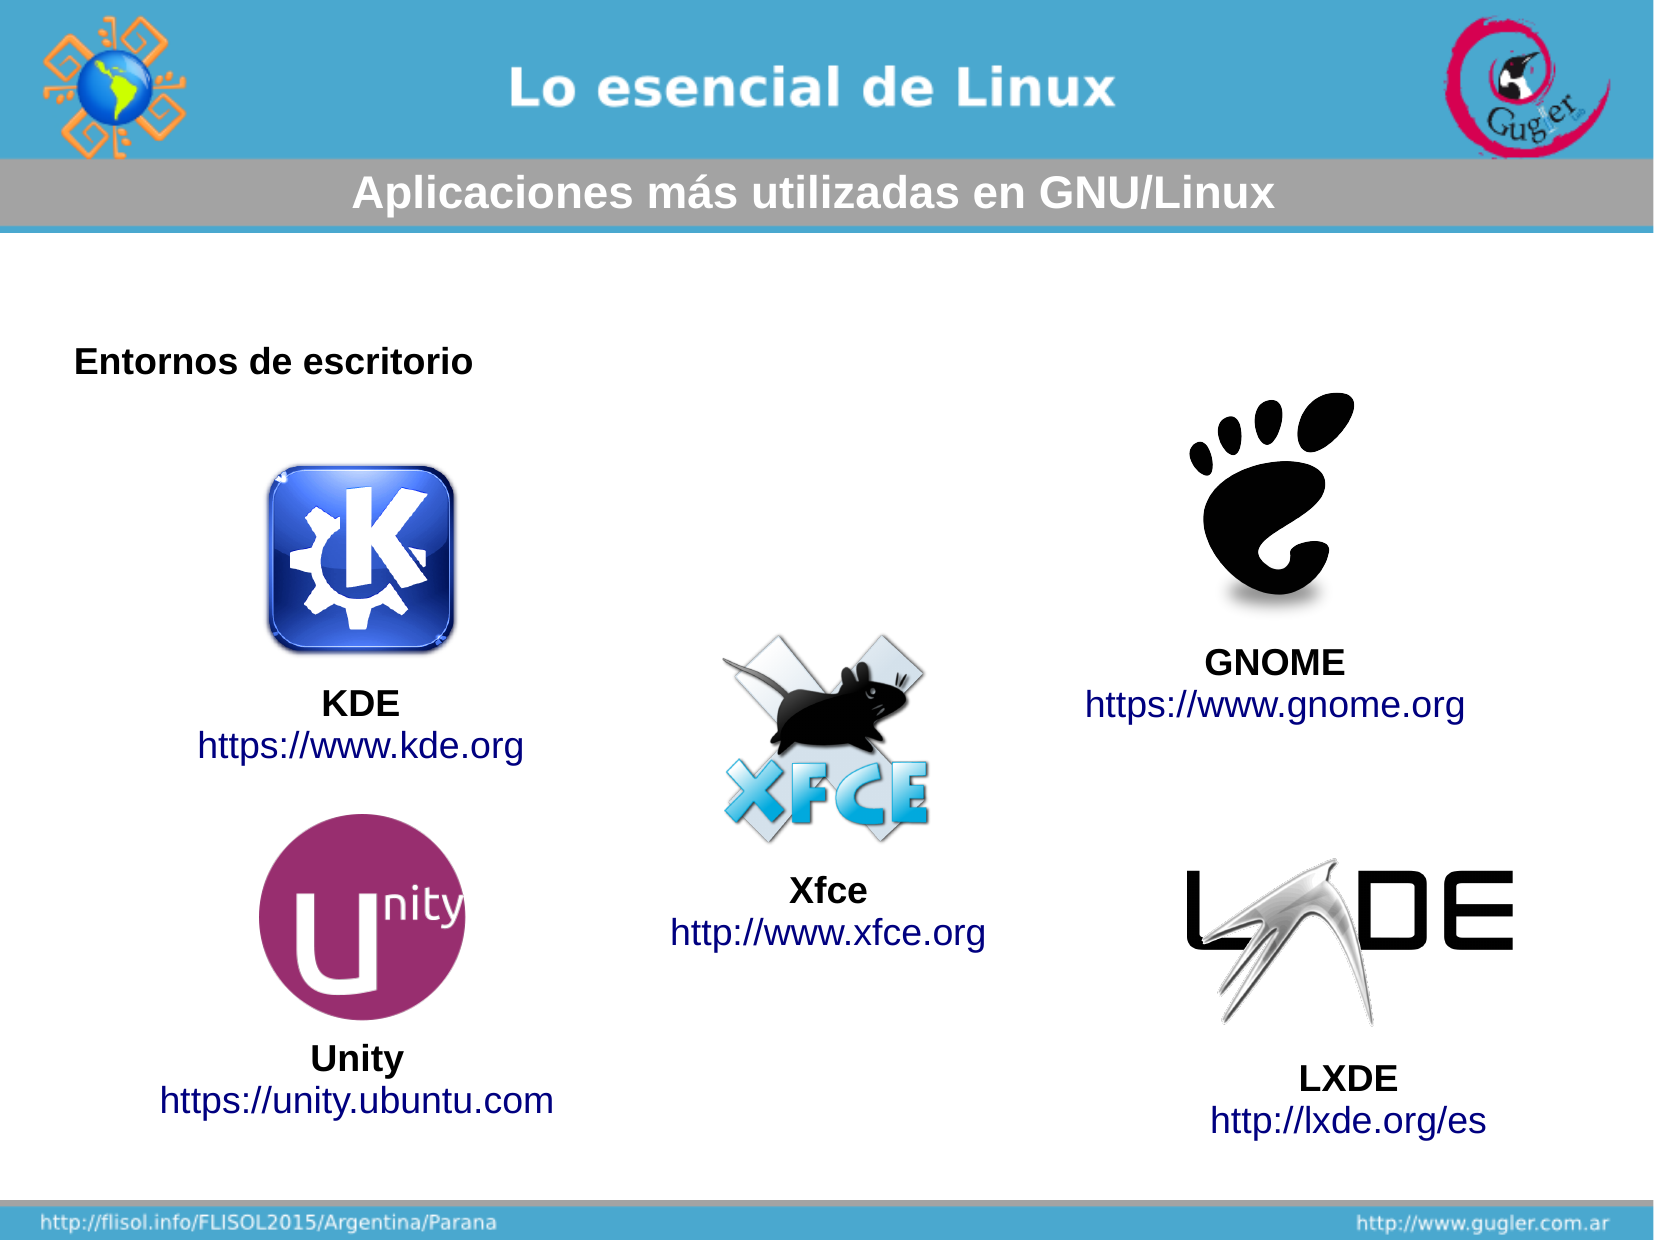

Aplicaciones más utilizadas en GNU/Linux
Entornos de escritorio
GNOME
https://www.gnome.org
KDE
https://www.kde.org
Xfce
http://www.xfce.org
Unity
https://unity.ubuntu.com
LXDE
http://lxde.org/es